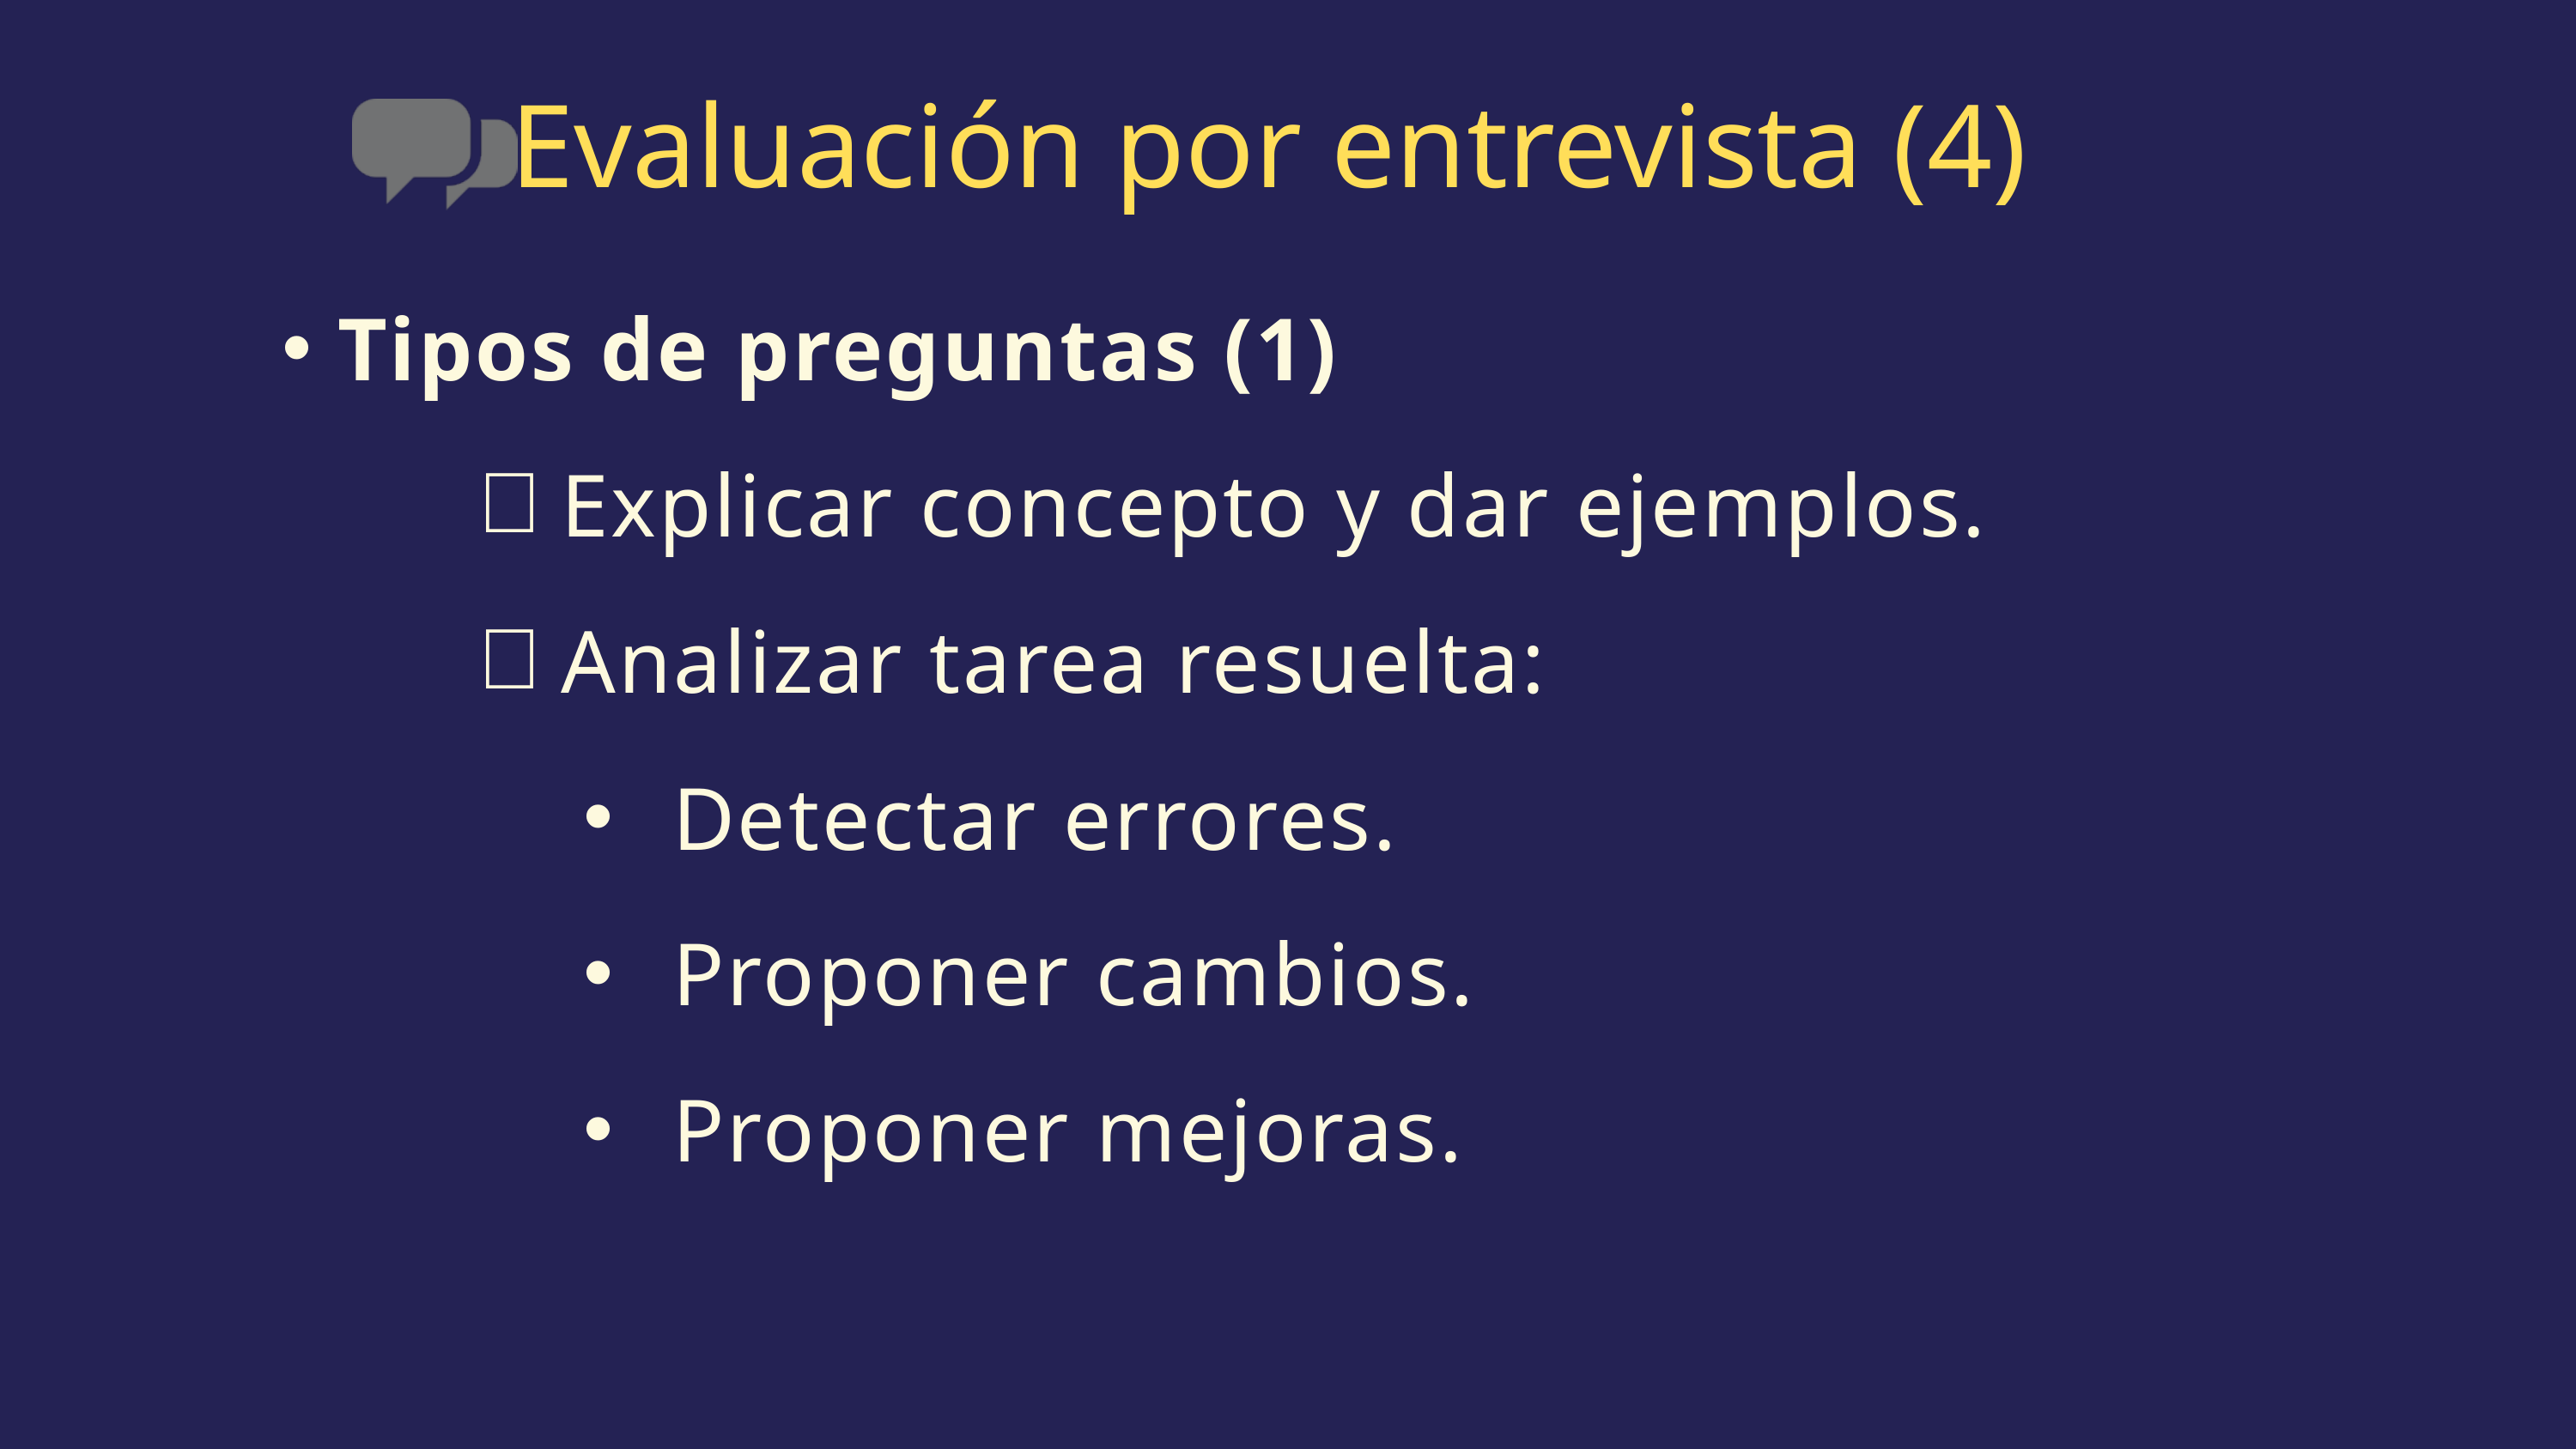

Evaluación por entrevista (4)
Tipos de preguntas (1)
Explicar concepto y dar ejemplos.
Analizar tarea resuelta:
Detectar errores.
Proponer cambios.
Proponer mejoras.